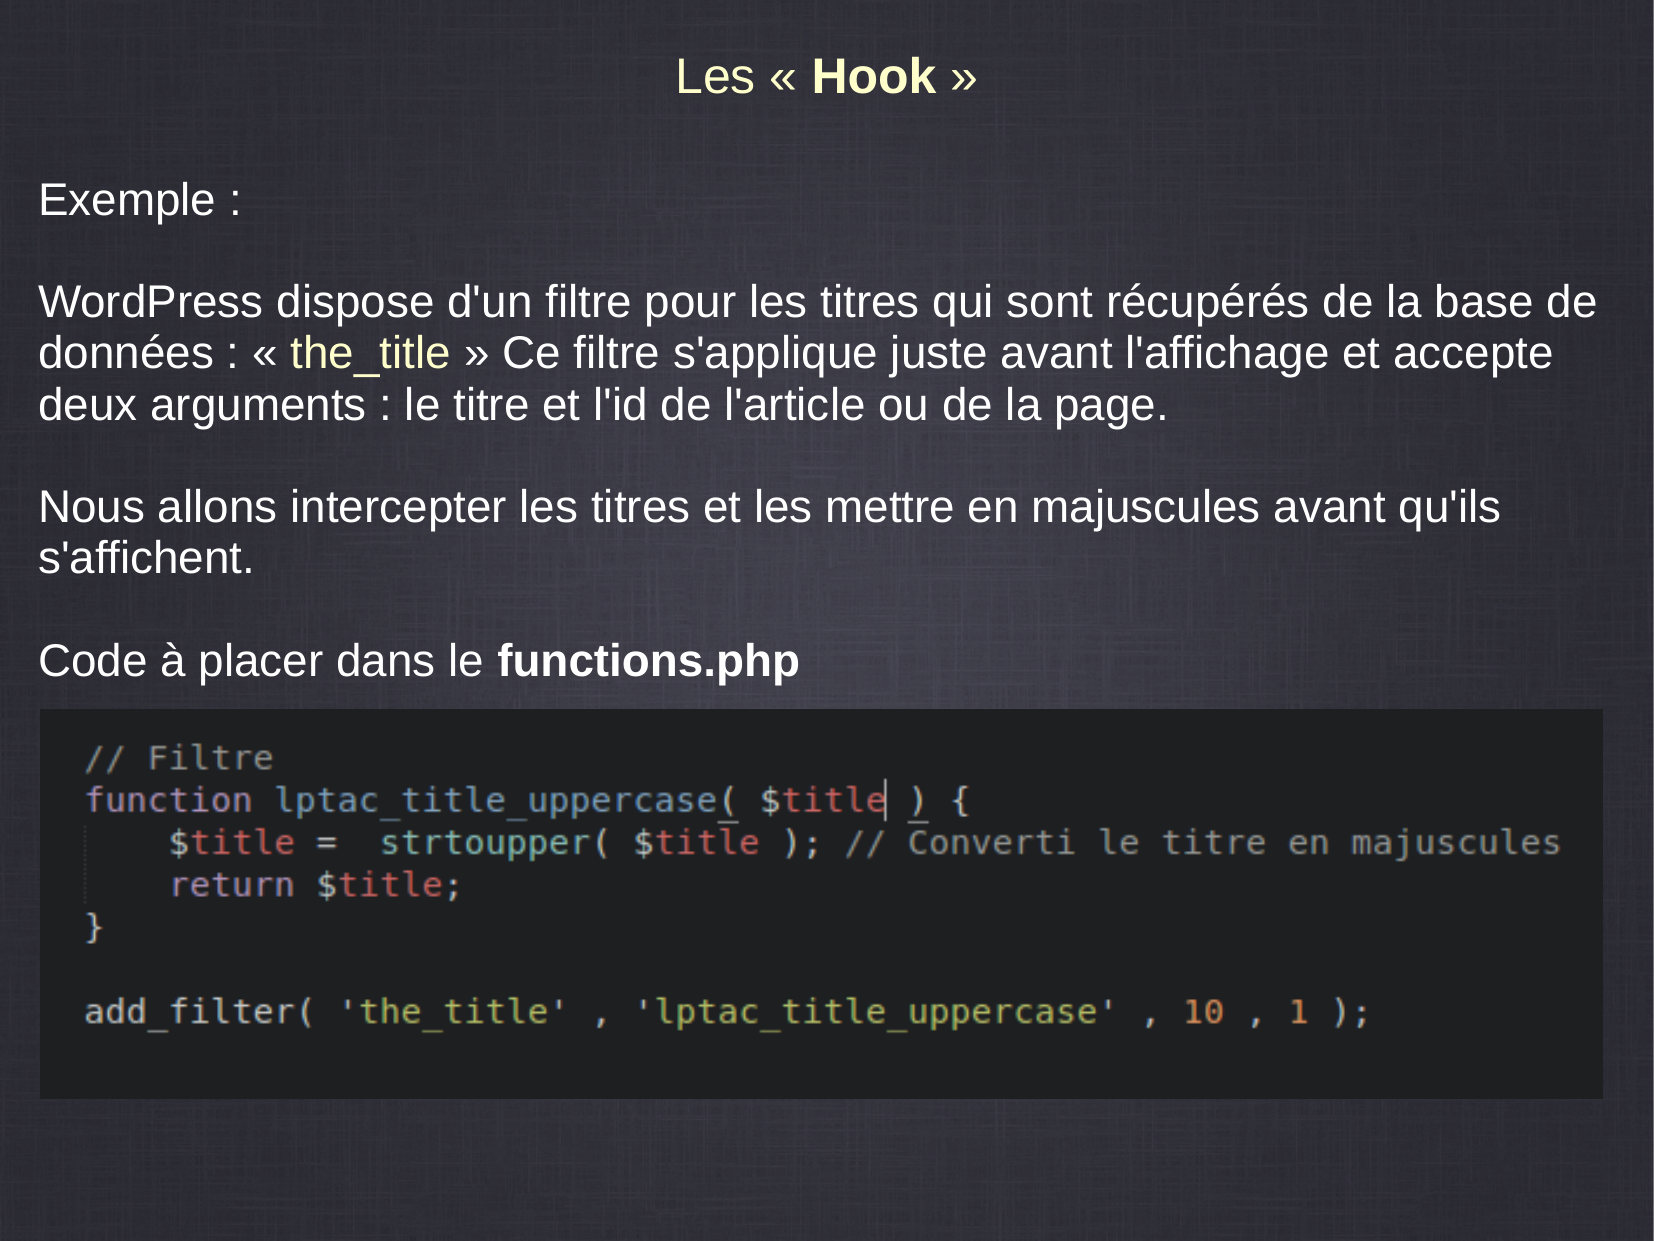

Les « Hook »
Exemple :
WordPress dispose d'un filtre pour les titres qui sont récupérés de la base de données : « the_title » Ce filtre s'applique juste avant l'affichage et accepte deux arguments : le titre et l'id de l'article ou de la page.
Nous allons intercepter les titres et les mettre en majuscules avant qu'ils s'affichent.
Code à placer dans le functions.php